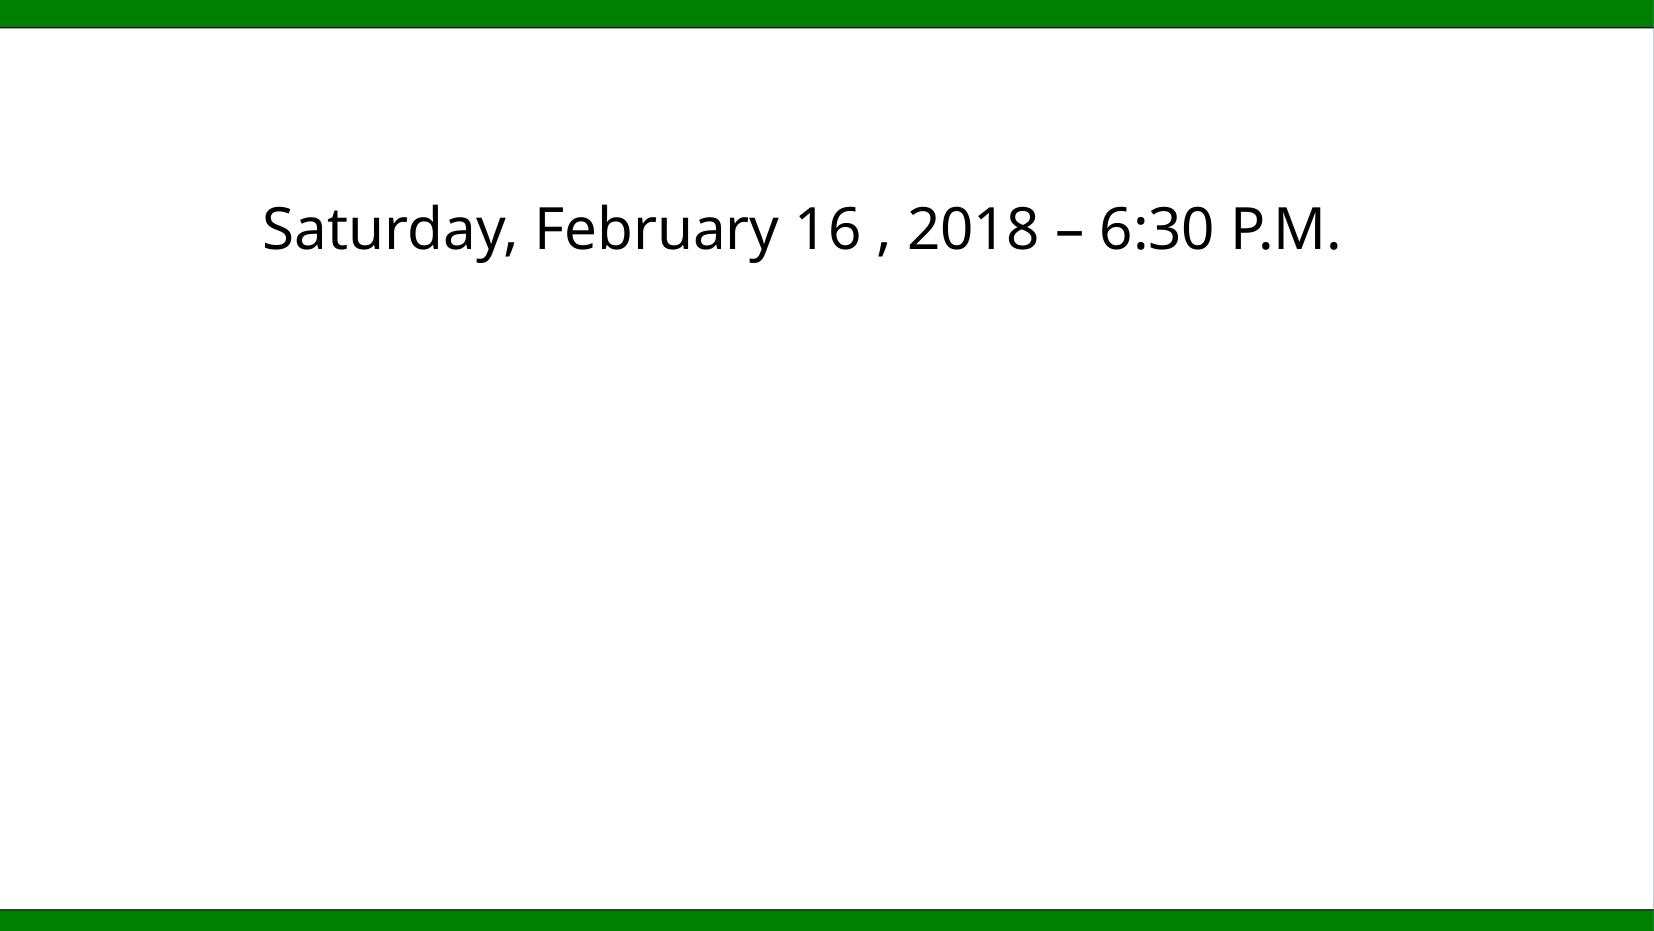

Saturday, February 16 , 2018 – 6:30 P.M.